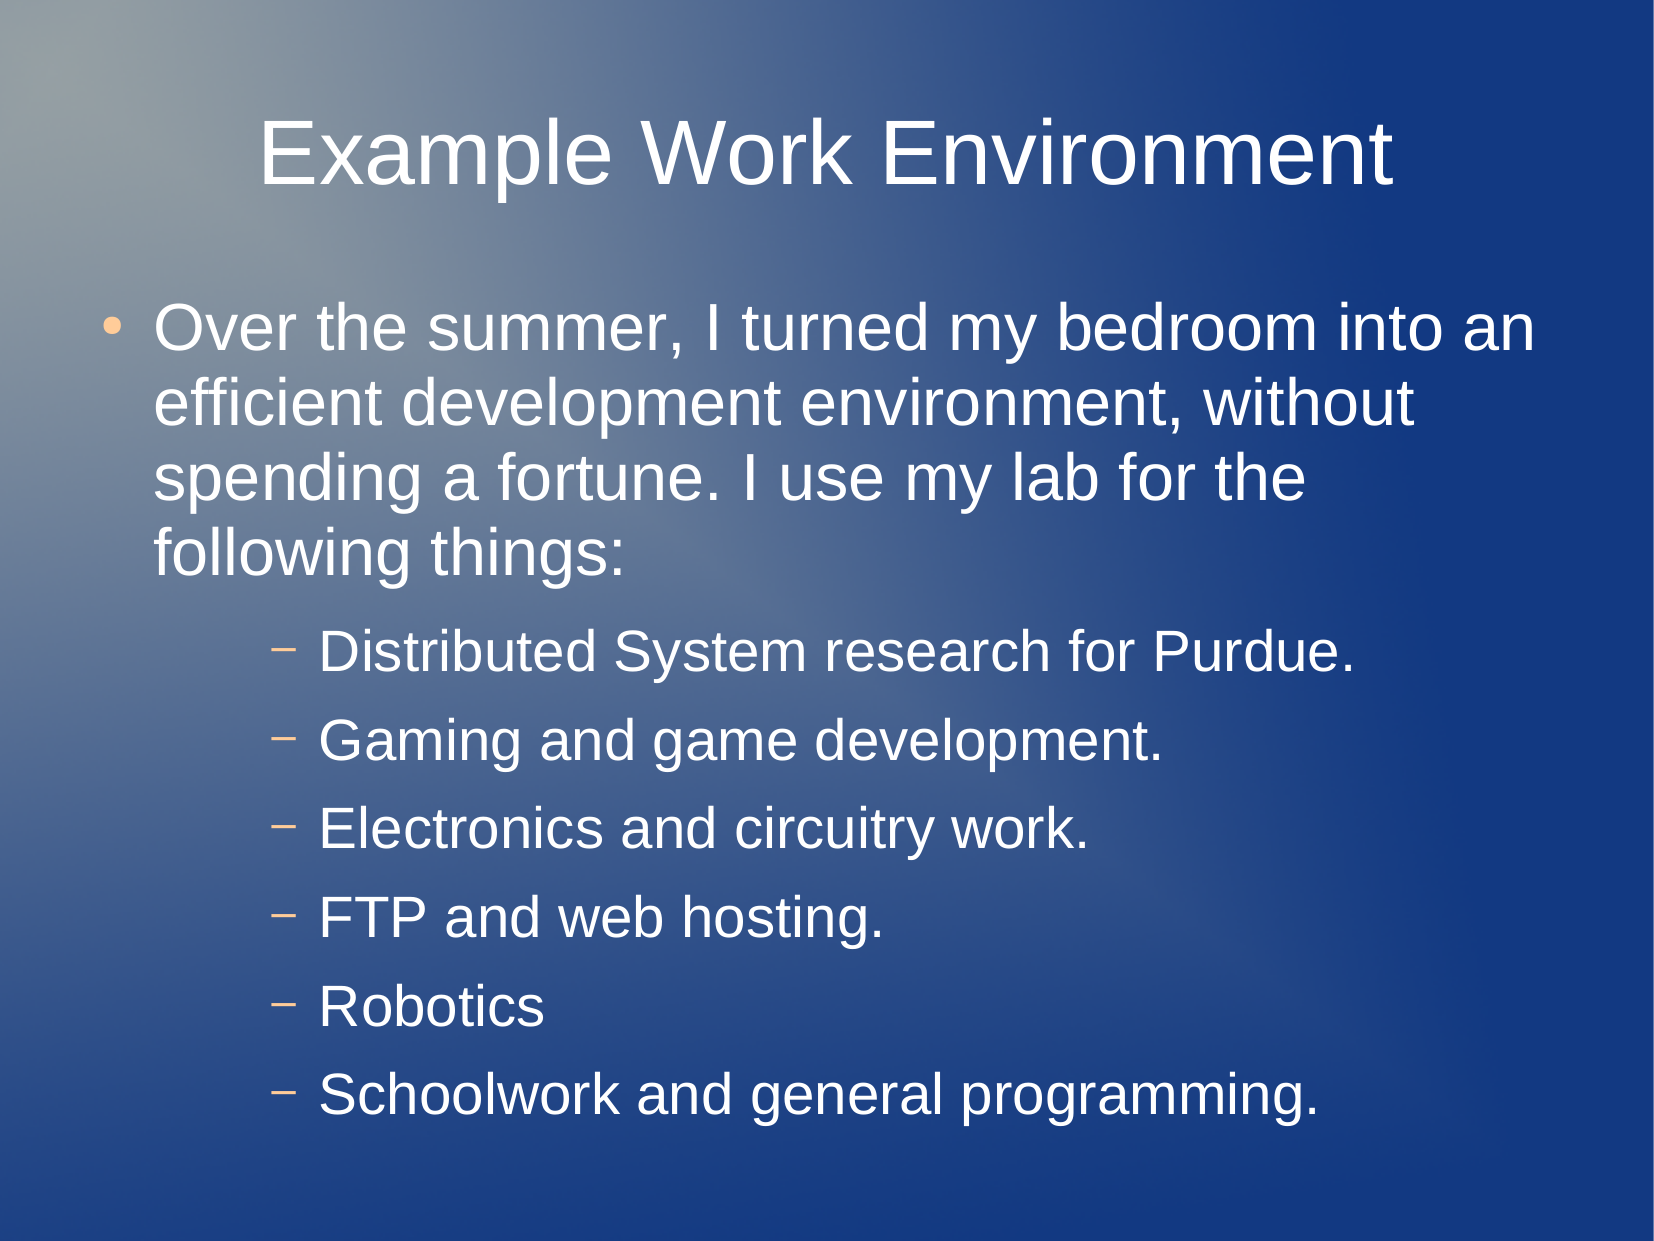

# Example Work Environment
Over the summer, I turned my bedroom into an efficient development environment, without spending a fortune. I use my lab for the following things:
Distributed System research for Purdue.
Gaming and game development.
Electronics and circuitry work.
FTP and web hosting.
Robotics
Schoolwork and general programming.